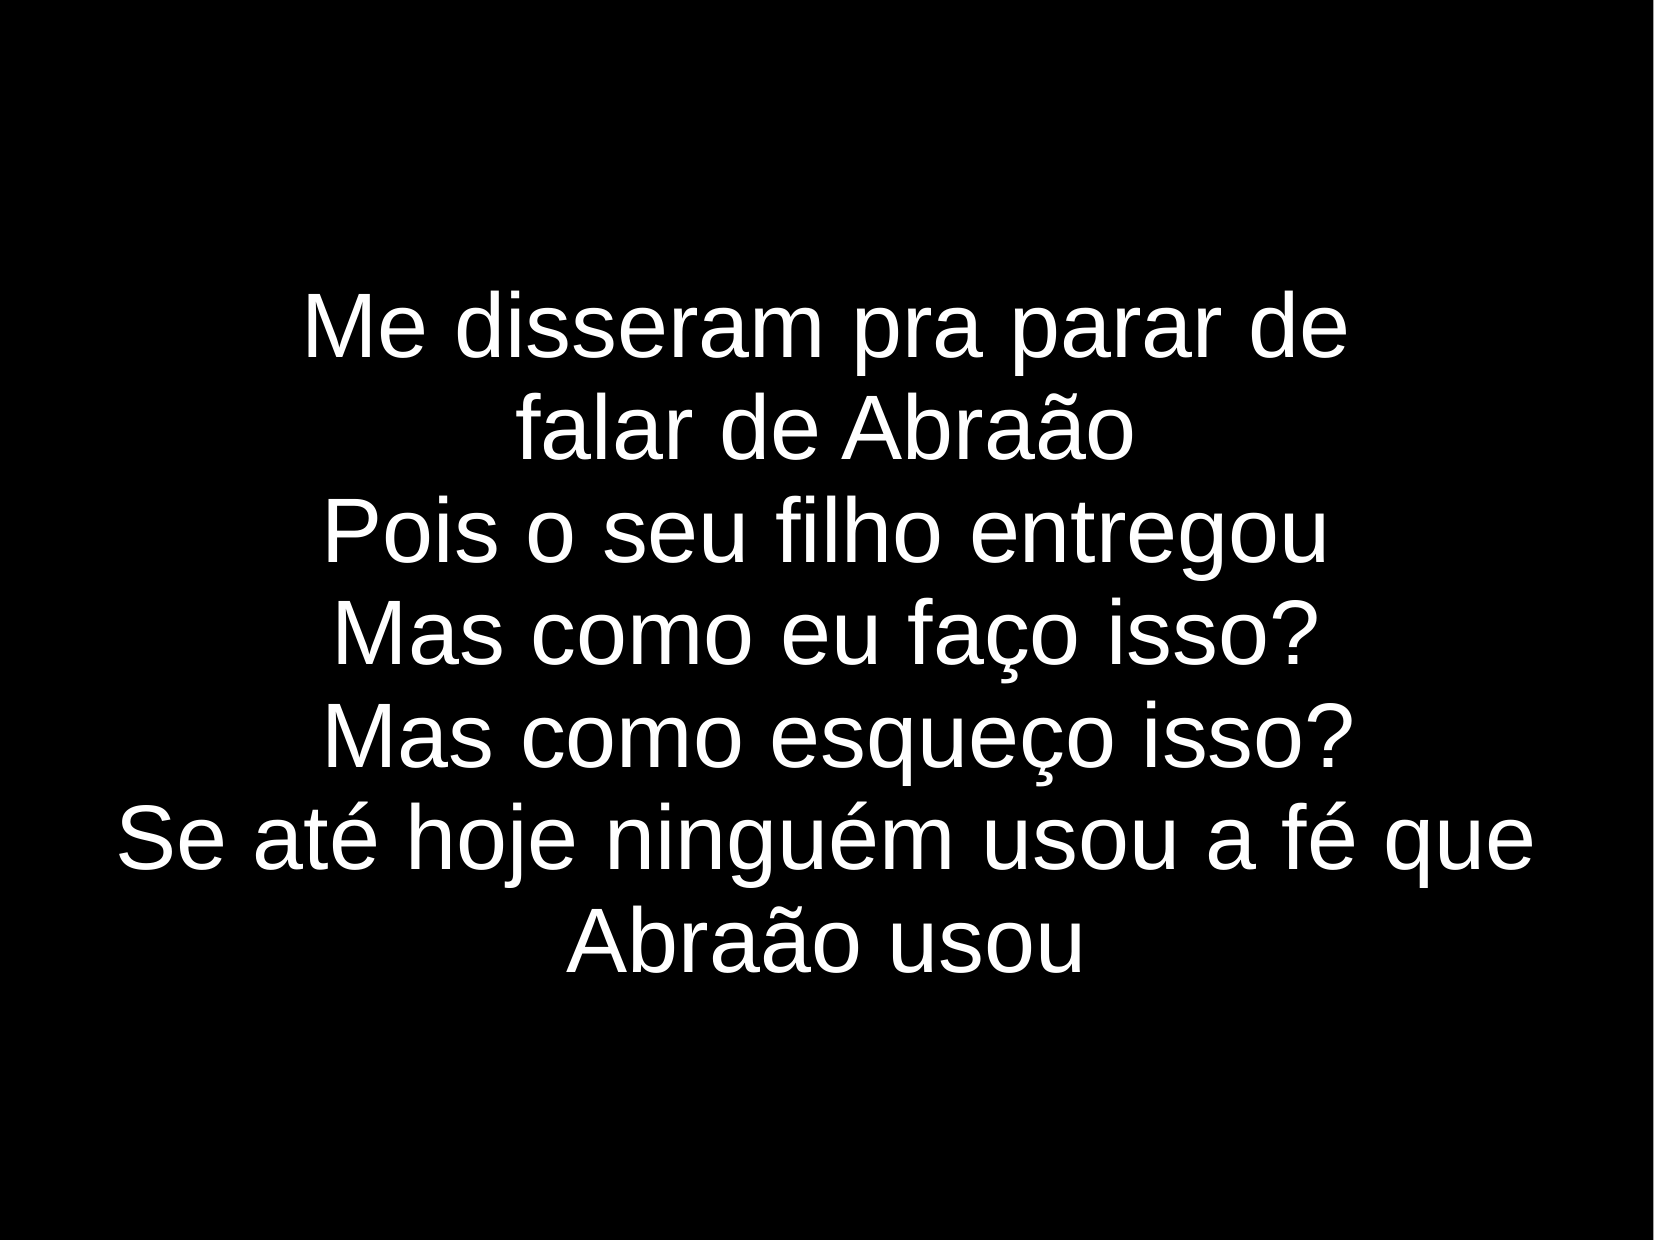

# Me disseram pra parar de
falar de Abraão
Pois o seu filho entregou
Mas como eu faço isso?
 Mas como esqueço isso?
Se até hoje ninguém usou a fé que Abraão usou